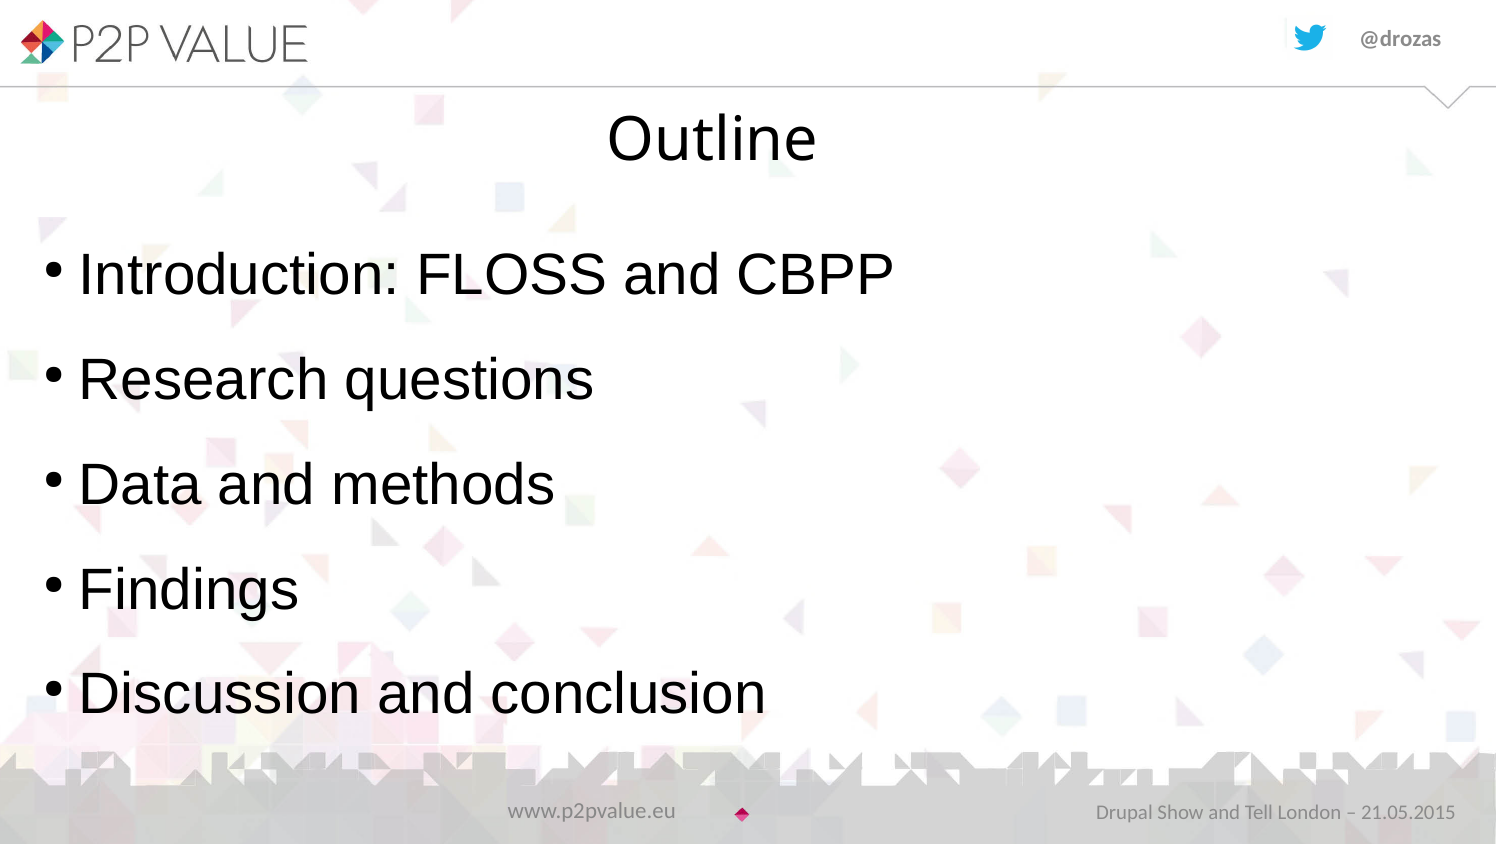

@drozas
# Outline
Introduction: FLOSS and CBPP
Research questions
Data and methods
Findings
Discussion and conclusion
Drupal Show and Tell London – 21.05.2015
www.p2pvalue.eu